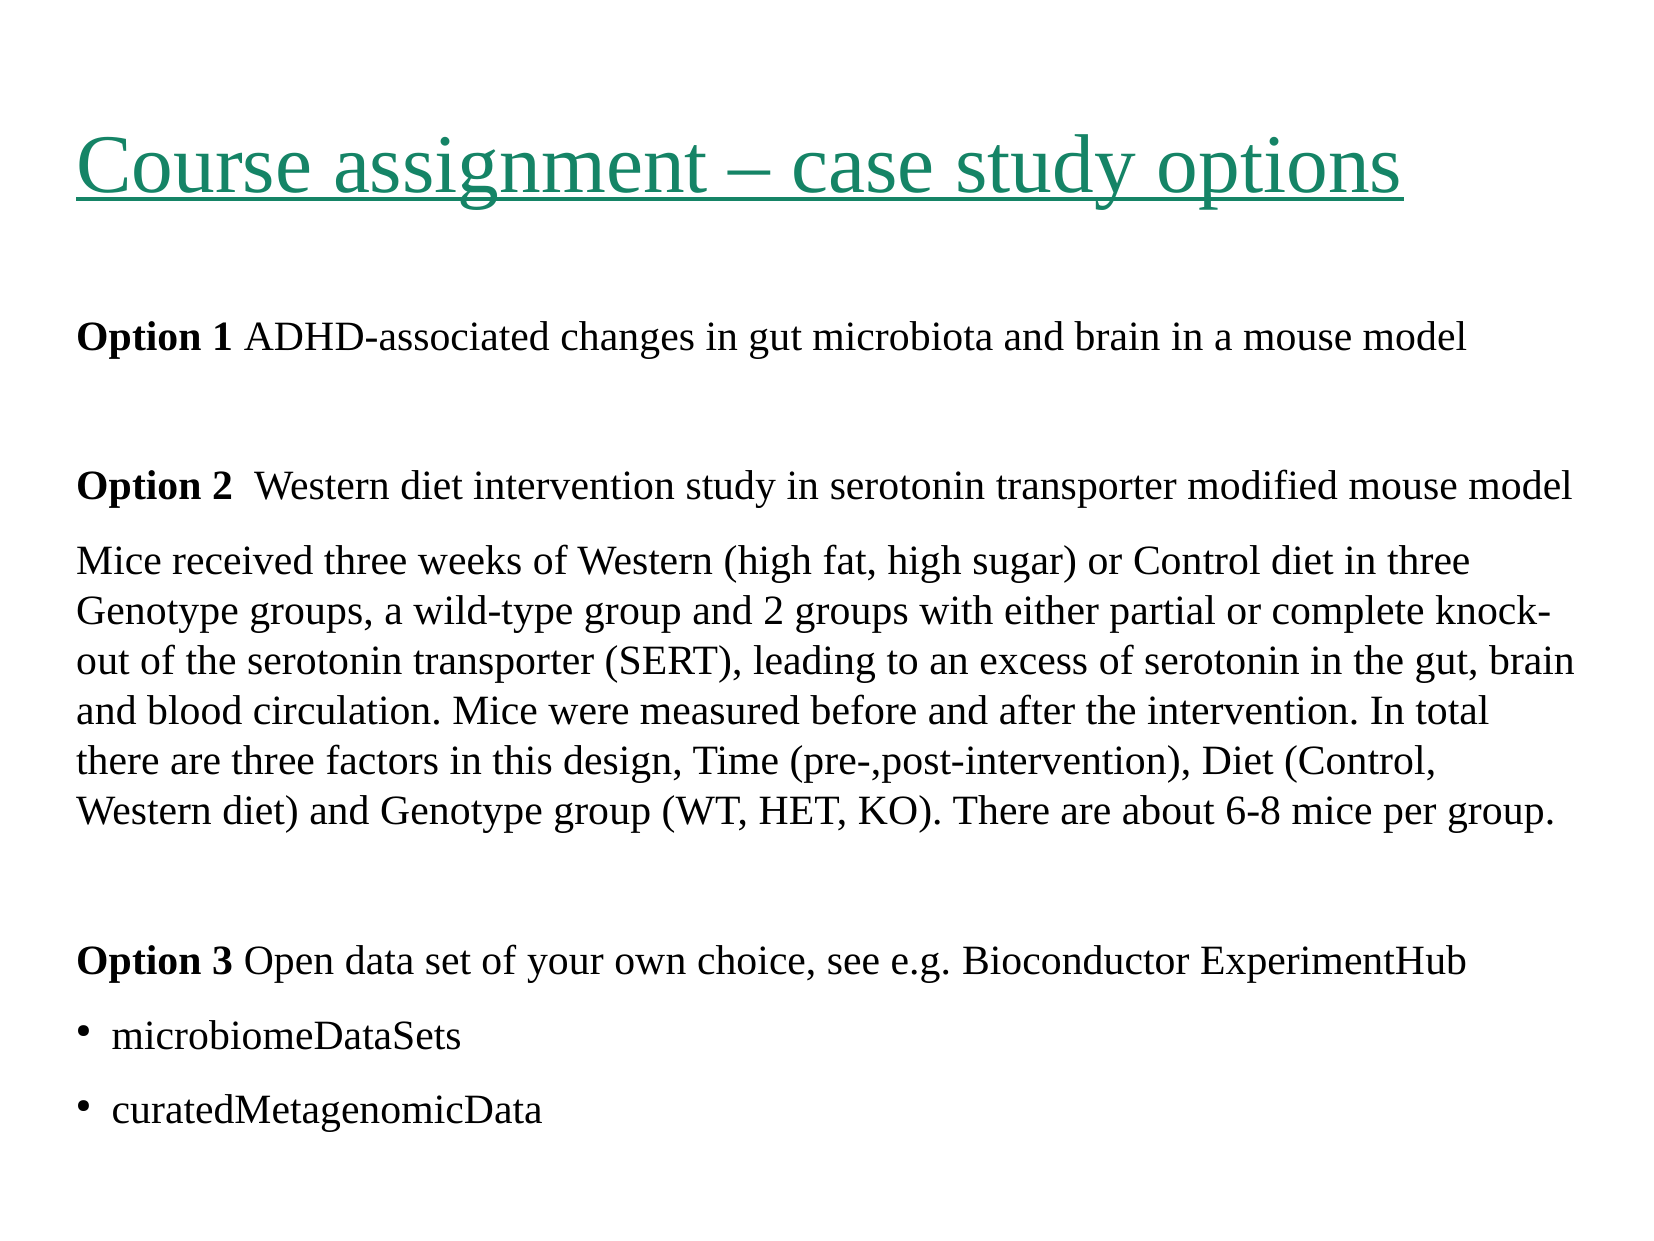

Course assignment – case study options
Option 1 ADHD-associated changes in gut microbiota and brain in a mouse model
Option 2 Western diet intervention study in serotonin transporter modified mouse model
Mice received three weeks of Western (high fat, high sugar) or Control diet in three Genotype groups, a wild-type group and 2 groups with either partial or complete knock-out of the serotonin transporter (SERT), leading to an excess of serotonin in the gut, brain and blood circulation. Mice were measured before and after the intervention. In total there are three factors in this design, Time (pre-,post-intervention), Diet (Control, Western diet) and Genotype group (WT, HET, KO). There are about 6-8 mice per group.
Option 3 Open data set of your own choice, see e.g. Bioconductor ExperimentHub
microbiomeDataSets
curatedMetagenomicData